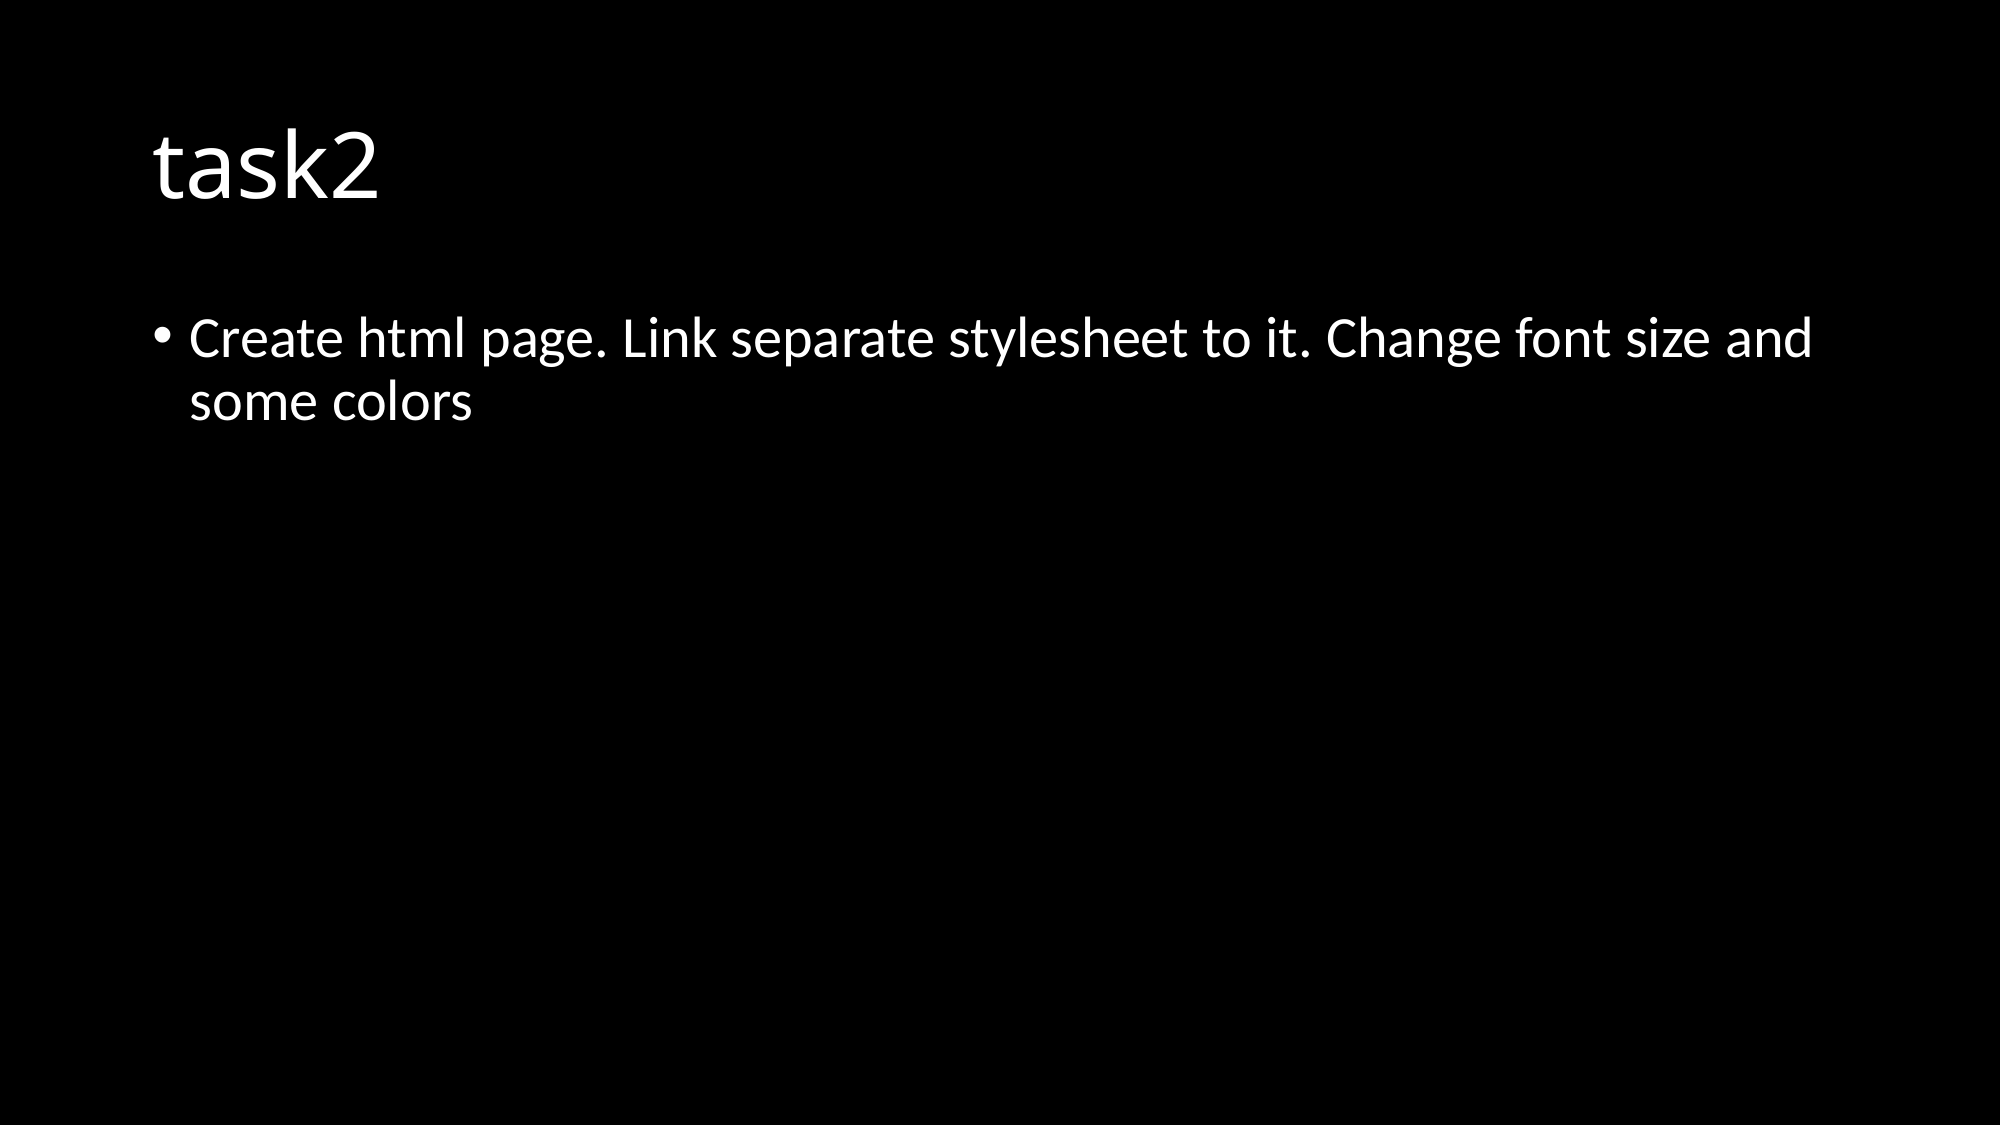

# task2
Create html page. Link separate stylesheet to it. Change font size and some colors